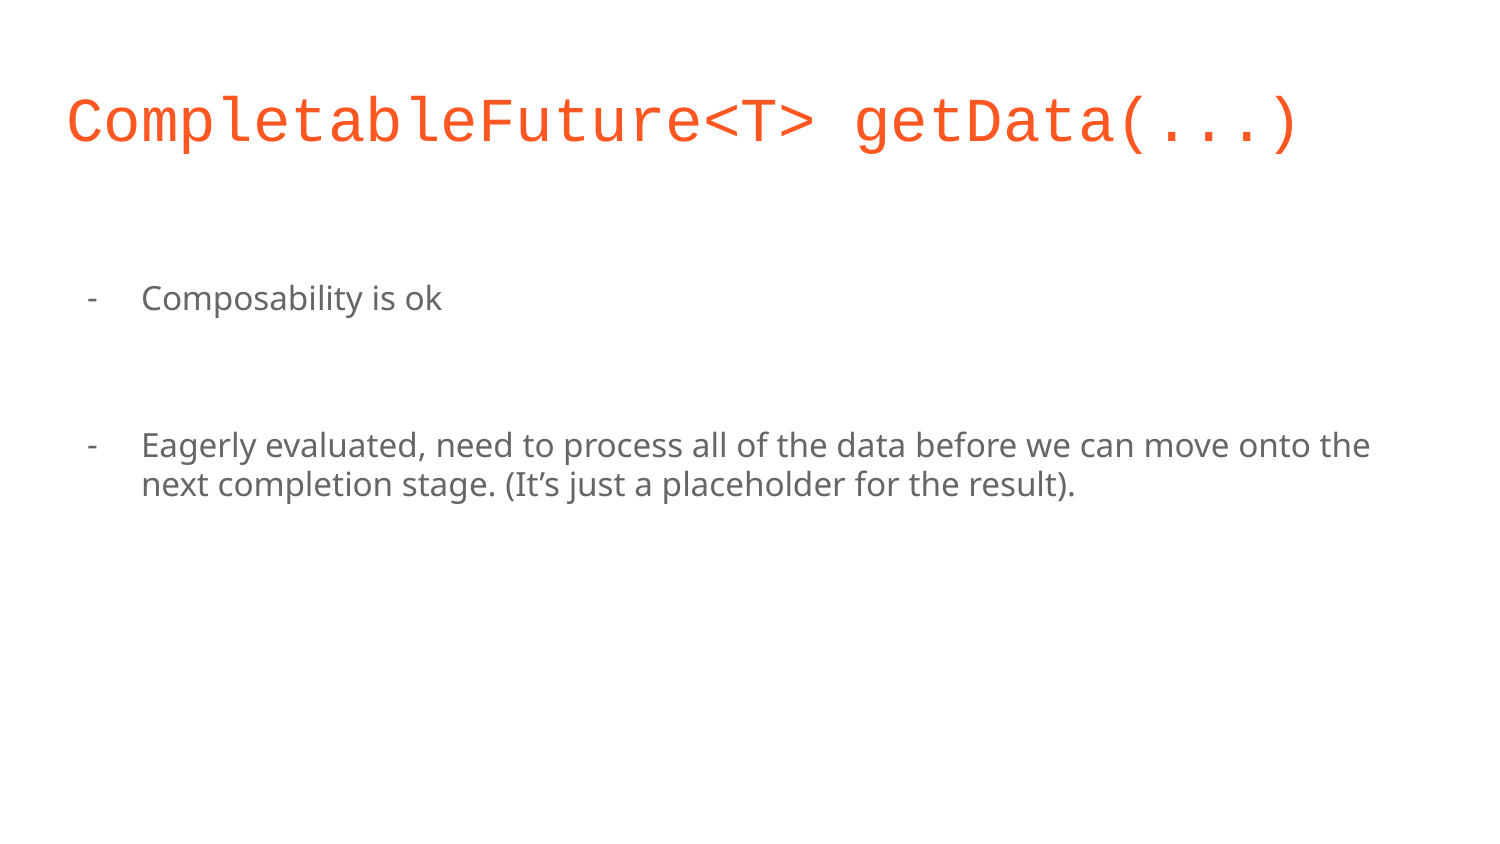

CompletableFuture<T> getData(...)
# Composability is ok
Eagerly evaluated, need to process all of the data before we can move onto the next completion stage. (It’s just a placeholder for the result).